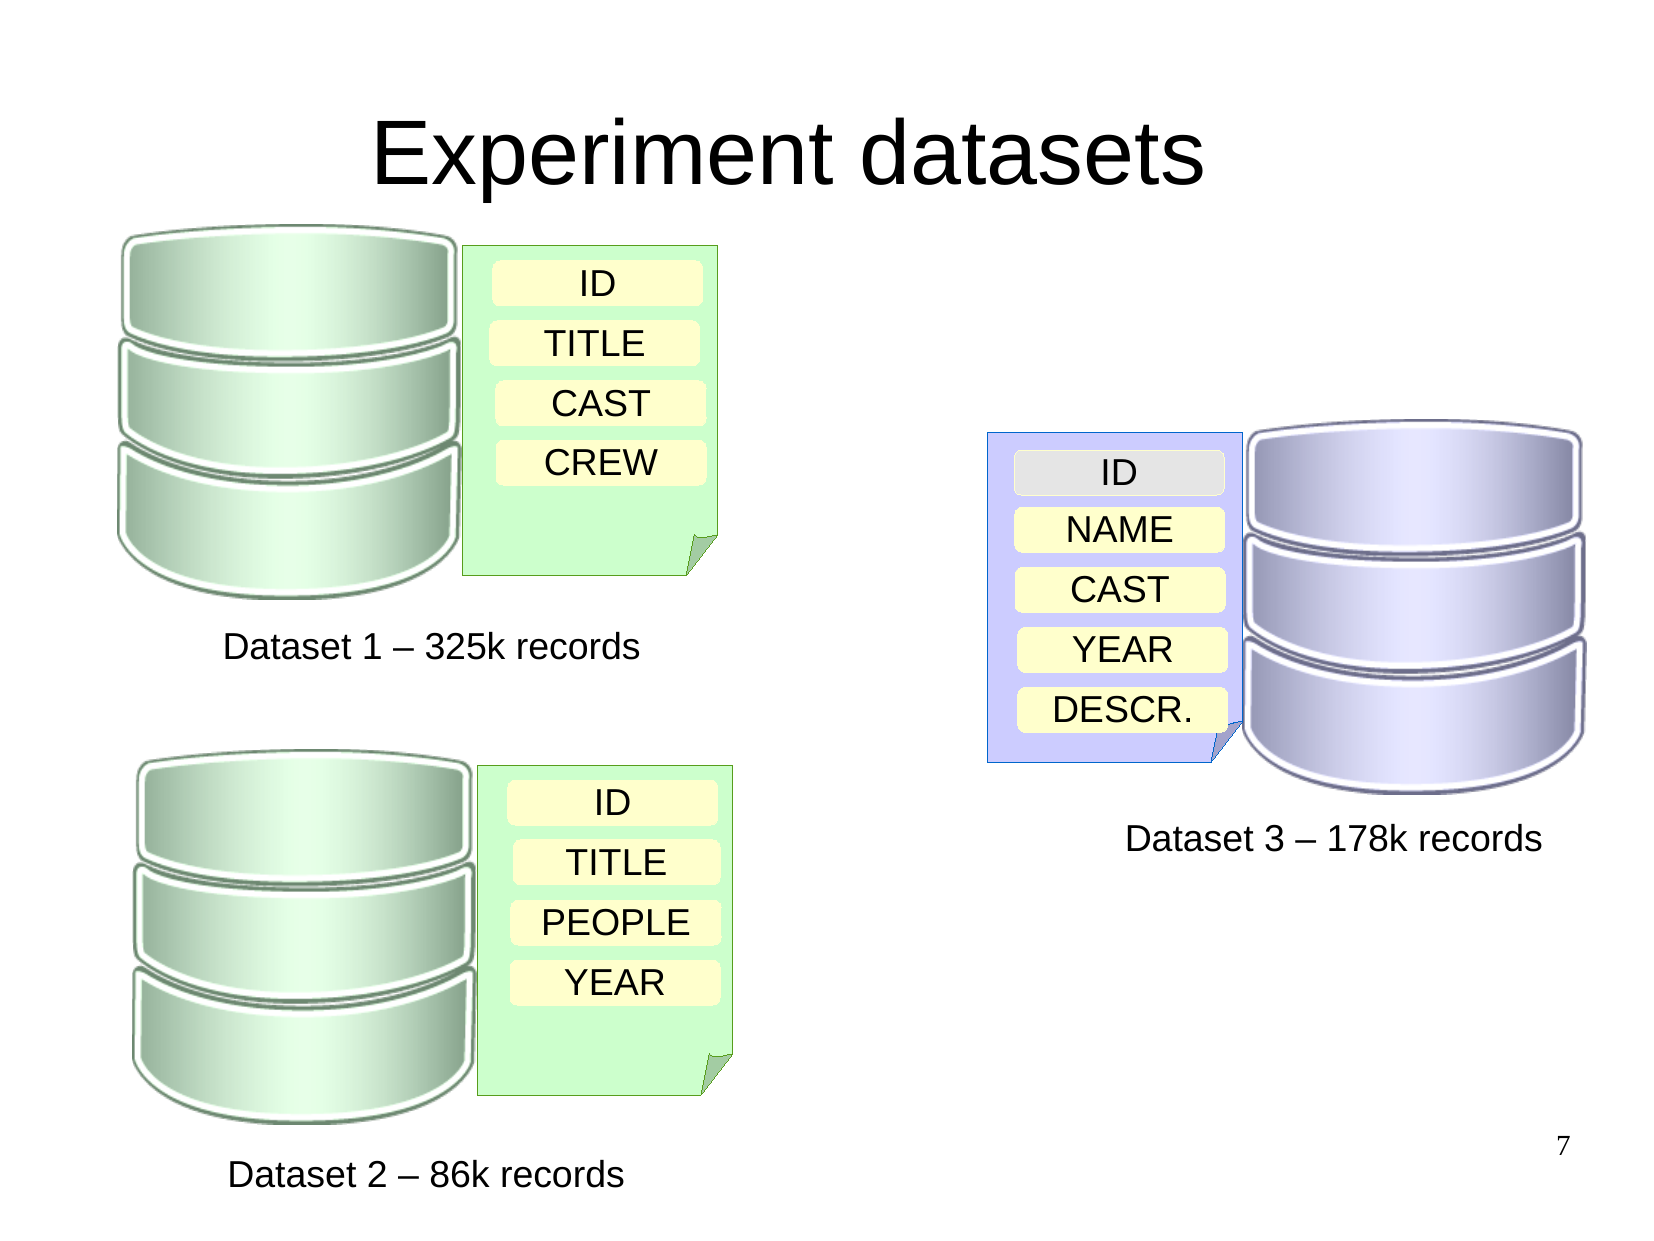

# Experiment datasets
ID
TITLE
CAST
CREW
ID
NAME
CAST
Dataset 1 – 325k records
YEAR
DESCR.
ID
Dataset 3 – 178k records
TITLE
PEOPLE
YEAR
7
Dataset 2 – 86k records